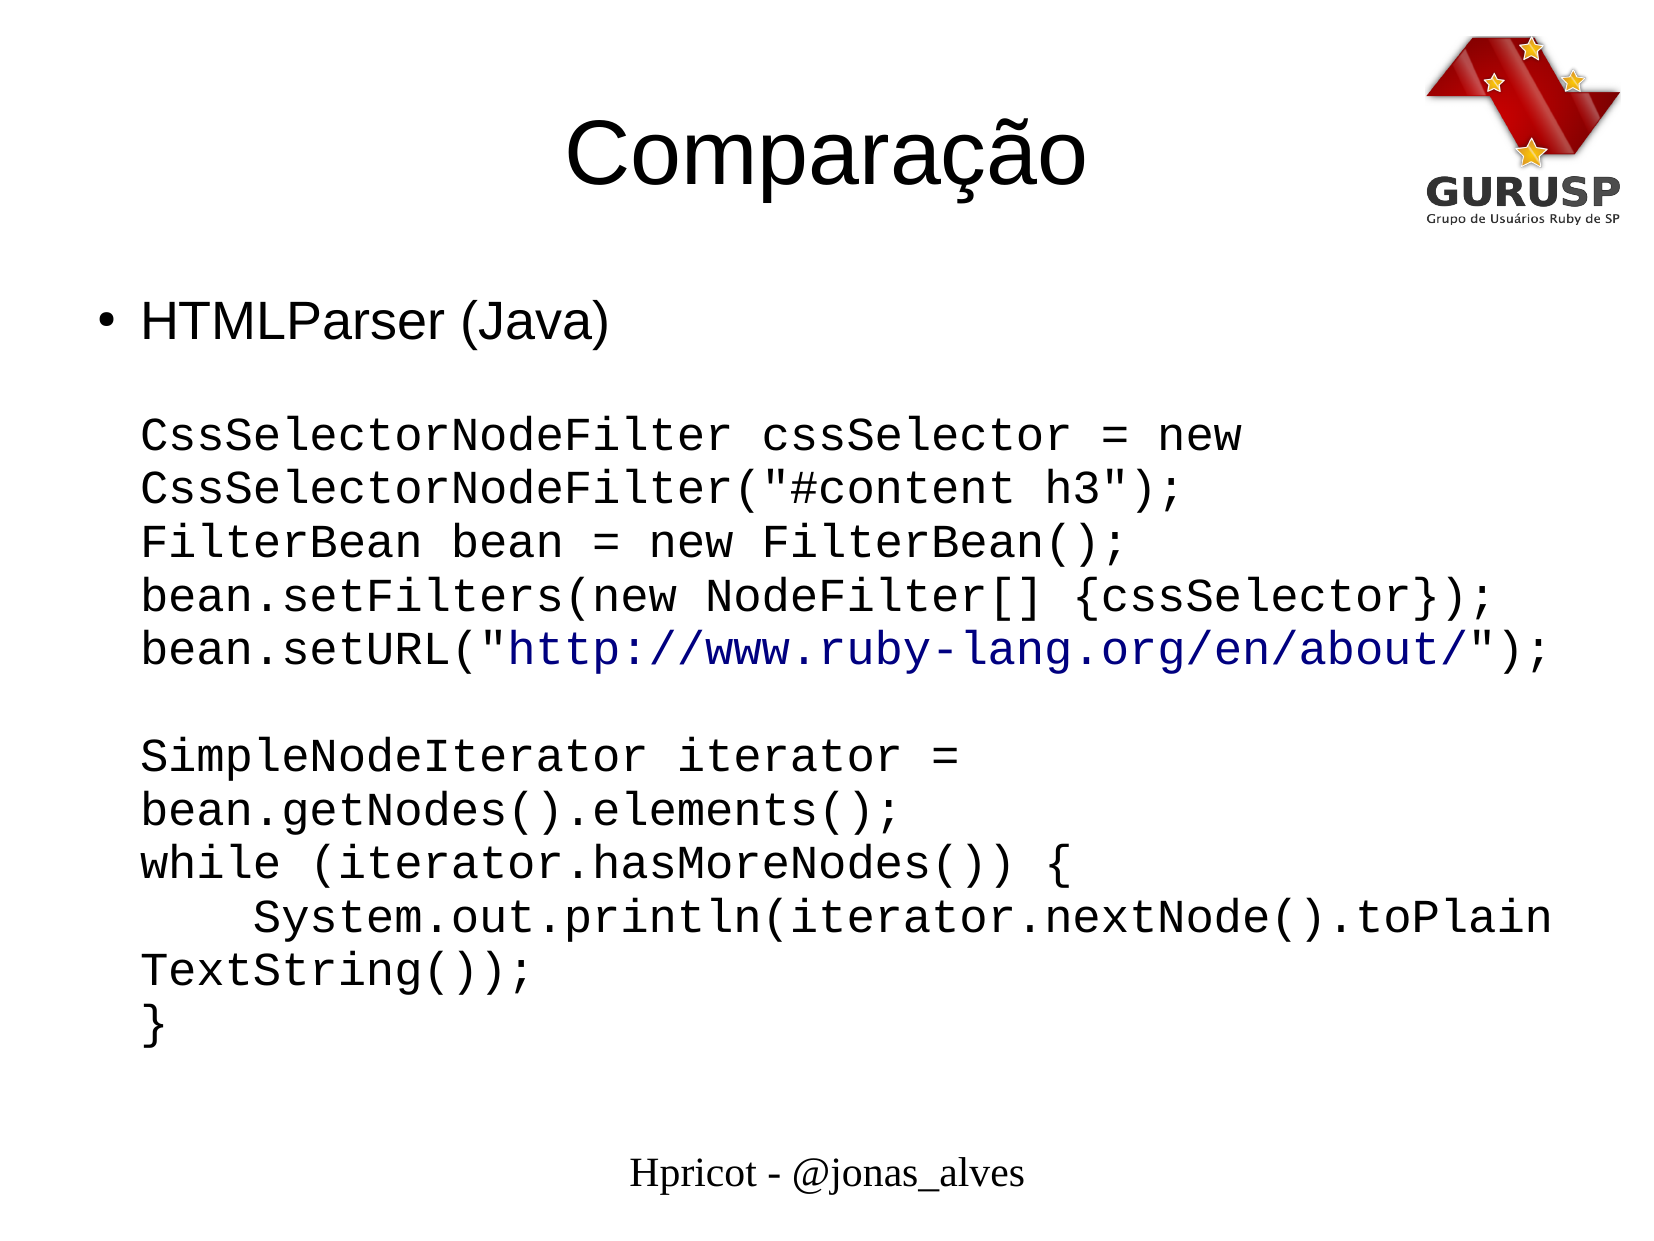

# Comparação
HTMLParser (Java)
CssSelectorNodeFilter cssSelector = new CssSelectorNodeFilter("#content h3");
FilterBean bean = new FilterBean();
bean.setFilters(new NodeFilter[] {cssSelector});
bean.setURL("http://www.ruby-lang.org/en/about/");
SimpleNodeIterator iterator = bean.getNodes().elements();
while (iterator.hasMoreNodes()) {
 System.out.println(iterator.nextNode().toPlainTextString());
}